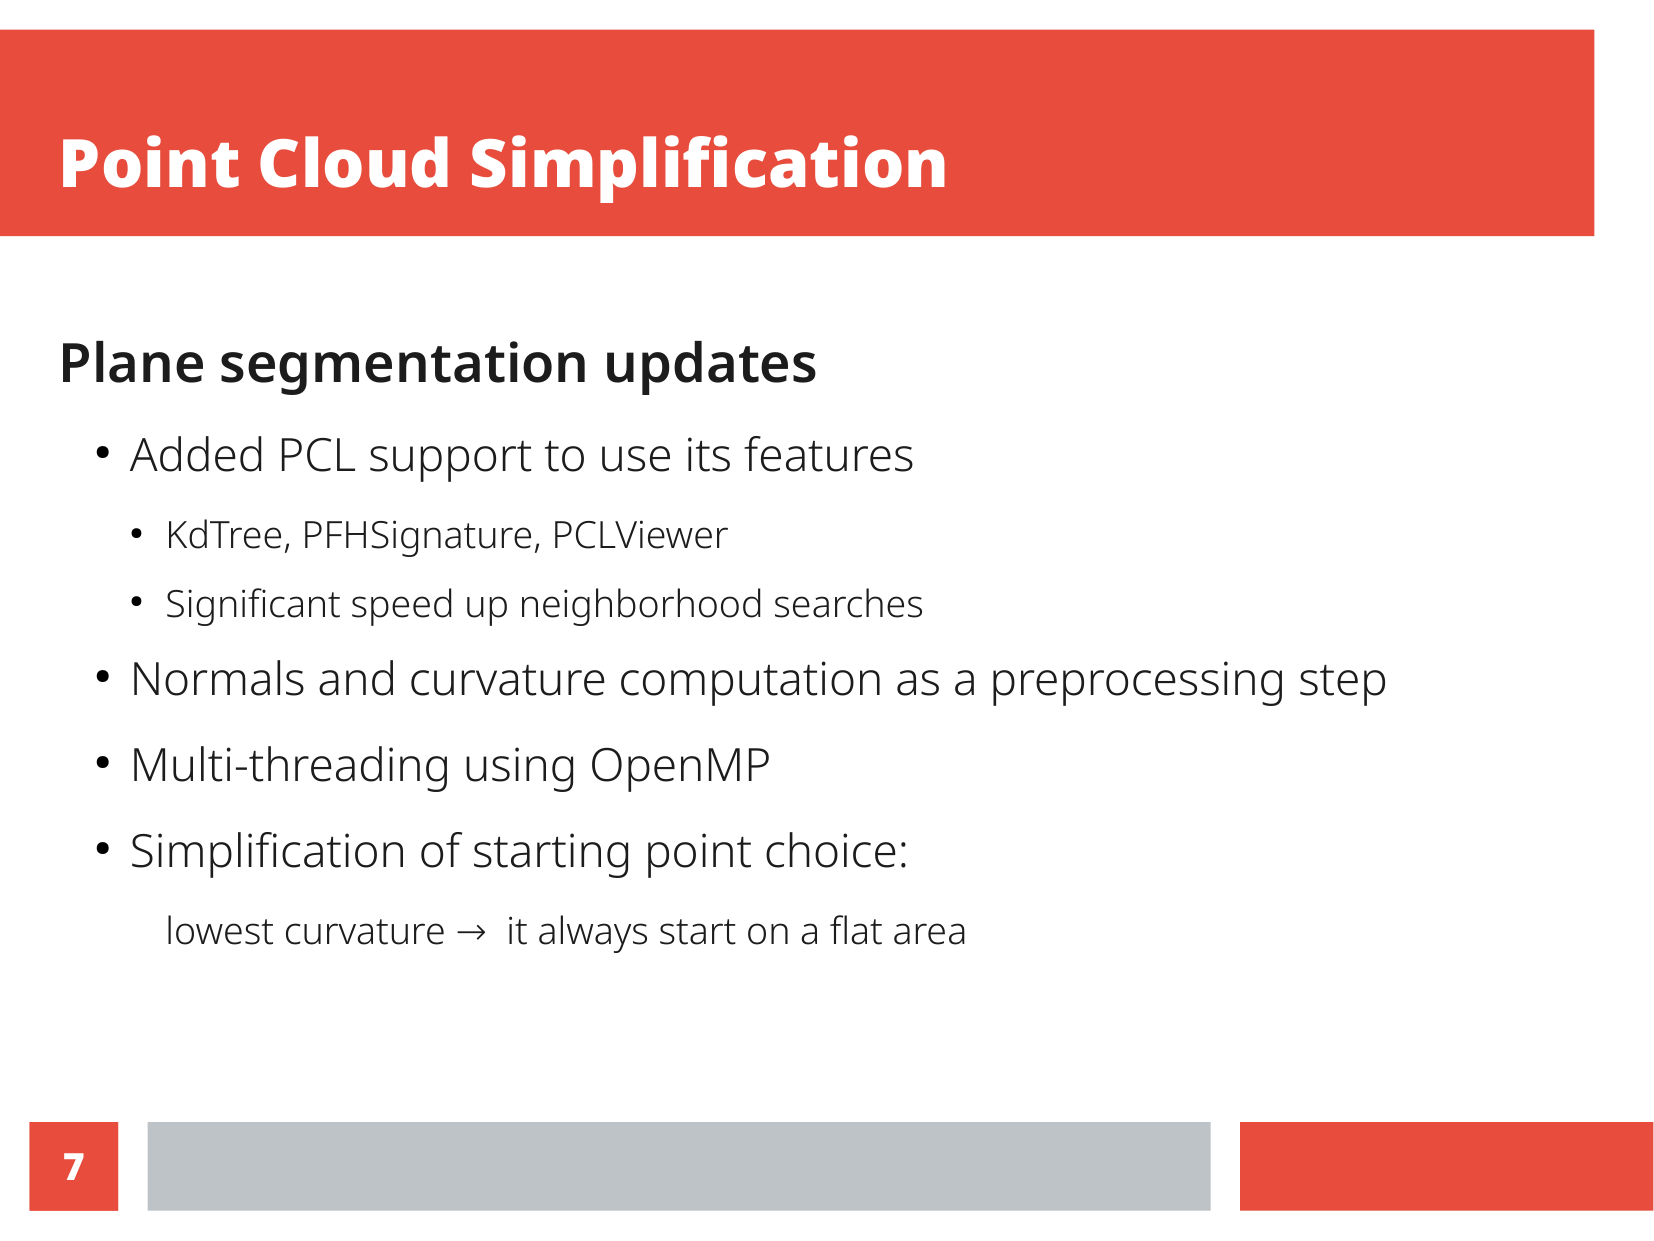

# Point Cloud Simplification
Plane segmentation updates
Added PCL support to use its features
KdTree, PFHSignature, PCLViewer
Significant speed up neighborhood searches
Normals and curvature computation as a preprocessing step
Multi-threading using OpenMP
Simplification of starting point choice:
lowest curvature → it always start on a flat area
7